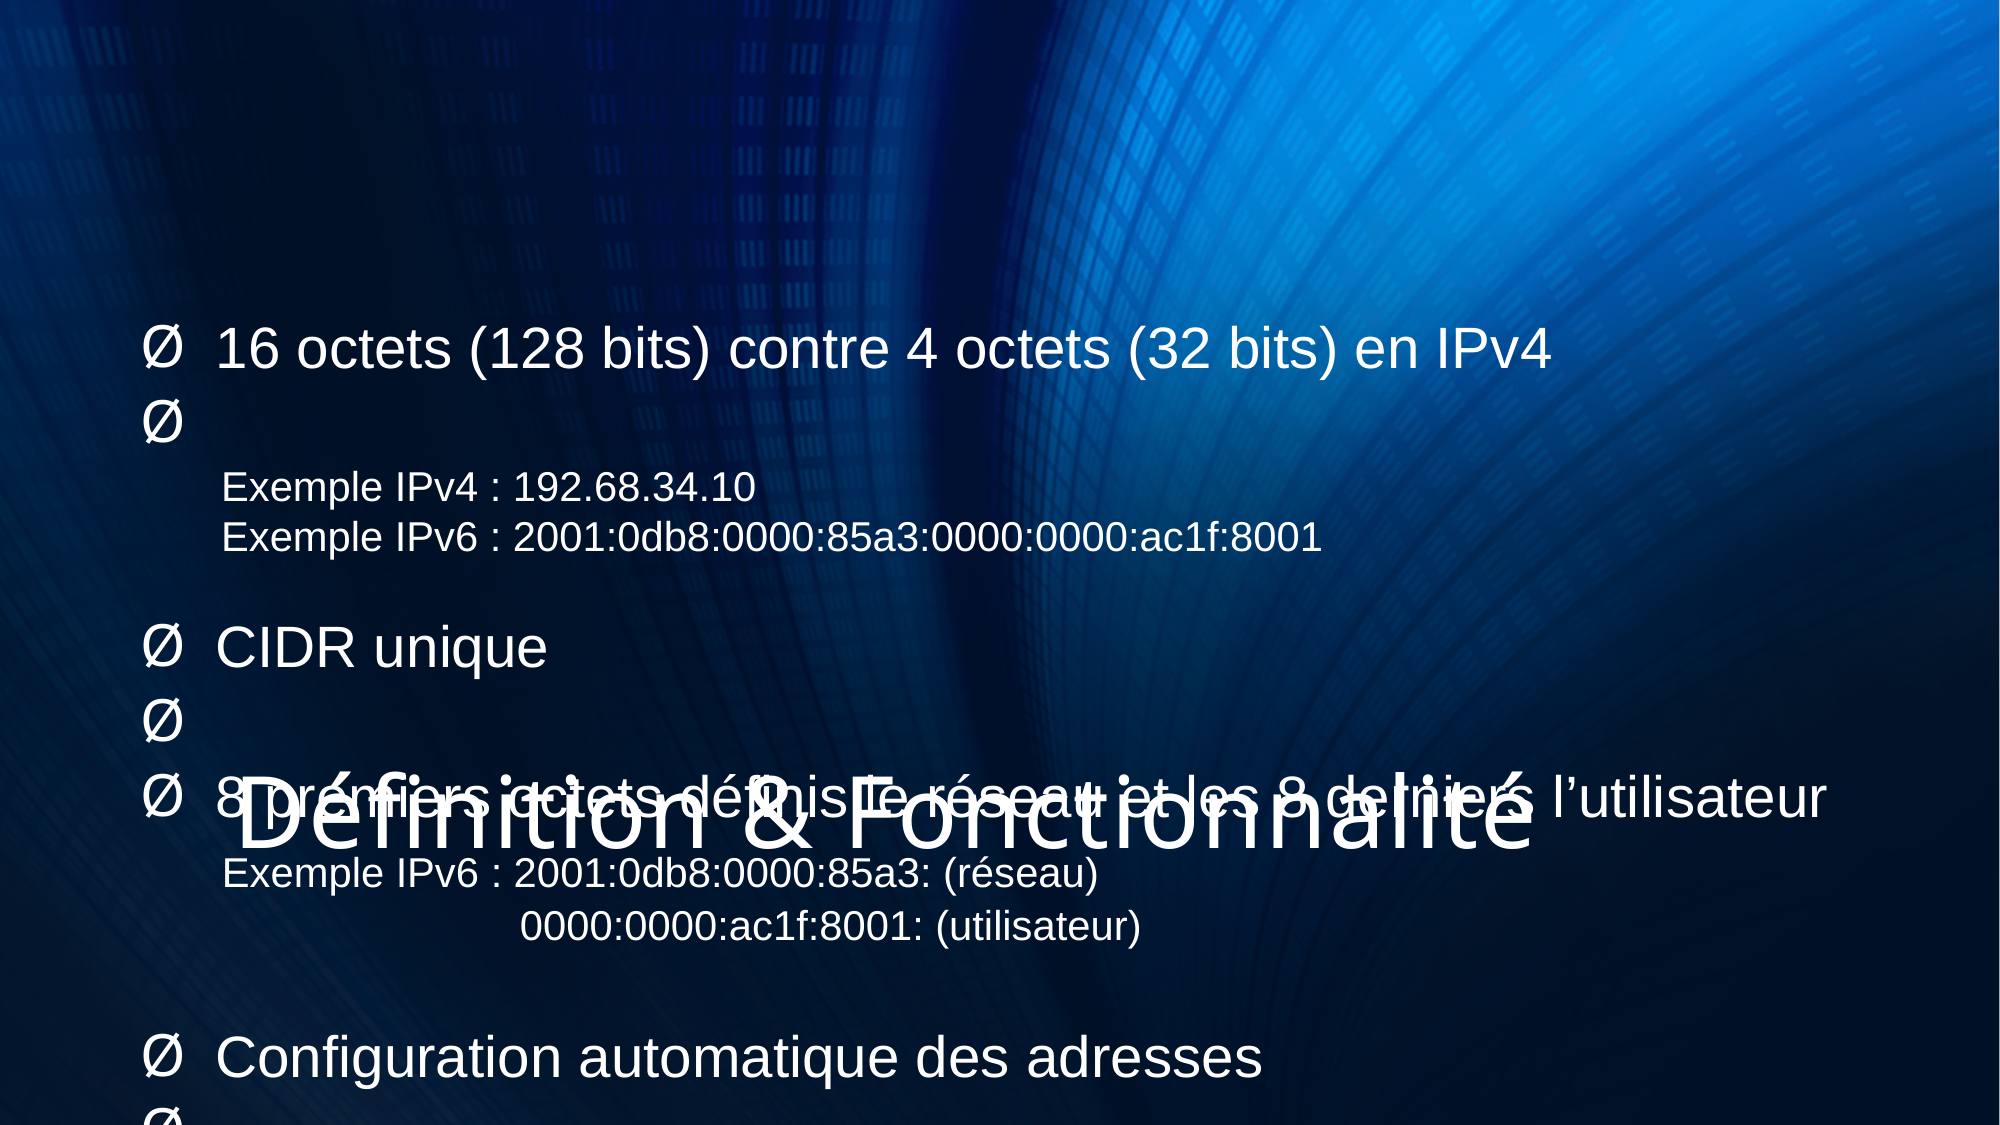

16 octets (128 bits) contre 4 octets (32 bits) en IPv4
 Exemple IPv4 : 192.68.34.10
 Exemple IPv6 : 2001:0db8:0000:85a3:0000:0000:ac1f:8001
CIDR unique
8 premiers octets définis le réseau et les 8 derniers l’utilisateur
 Exemple IPv6 : 2001:0db8:0000:85a3: (réseau)
 0000:0000:ac1f:8001: (utilisateur)
Configuration automatique des adresses
# Définition & Fonctionnalité